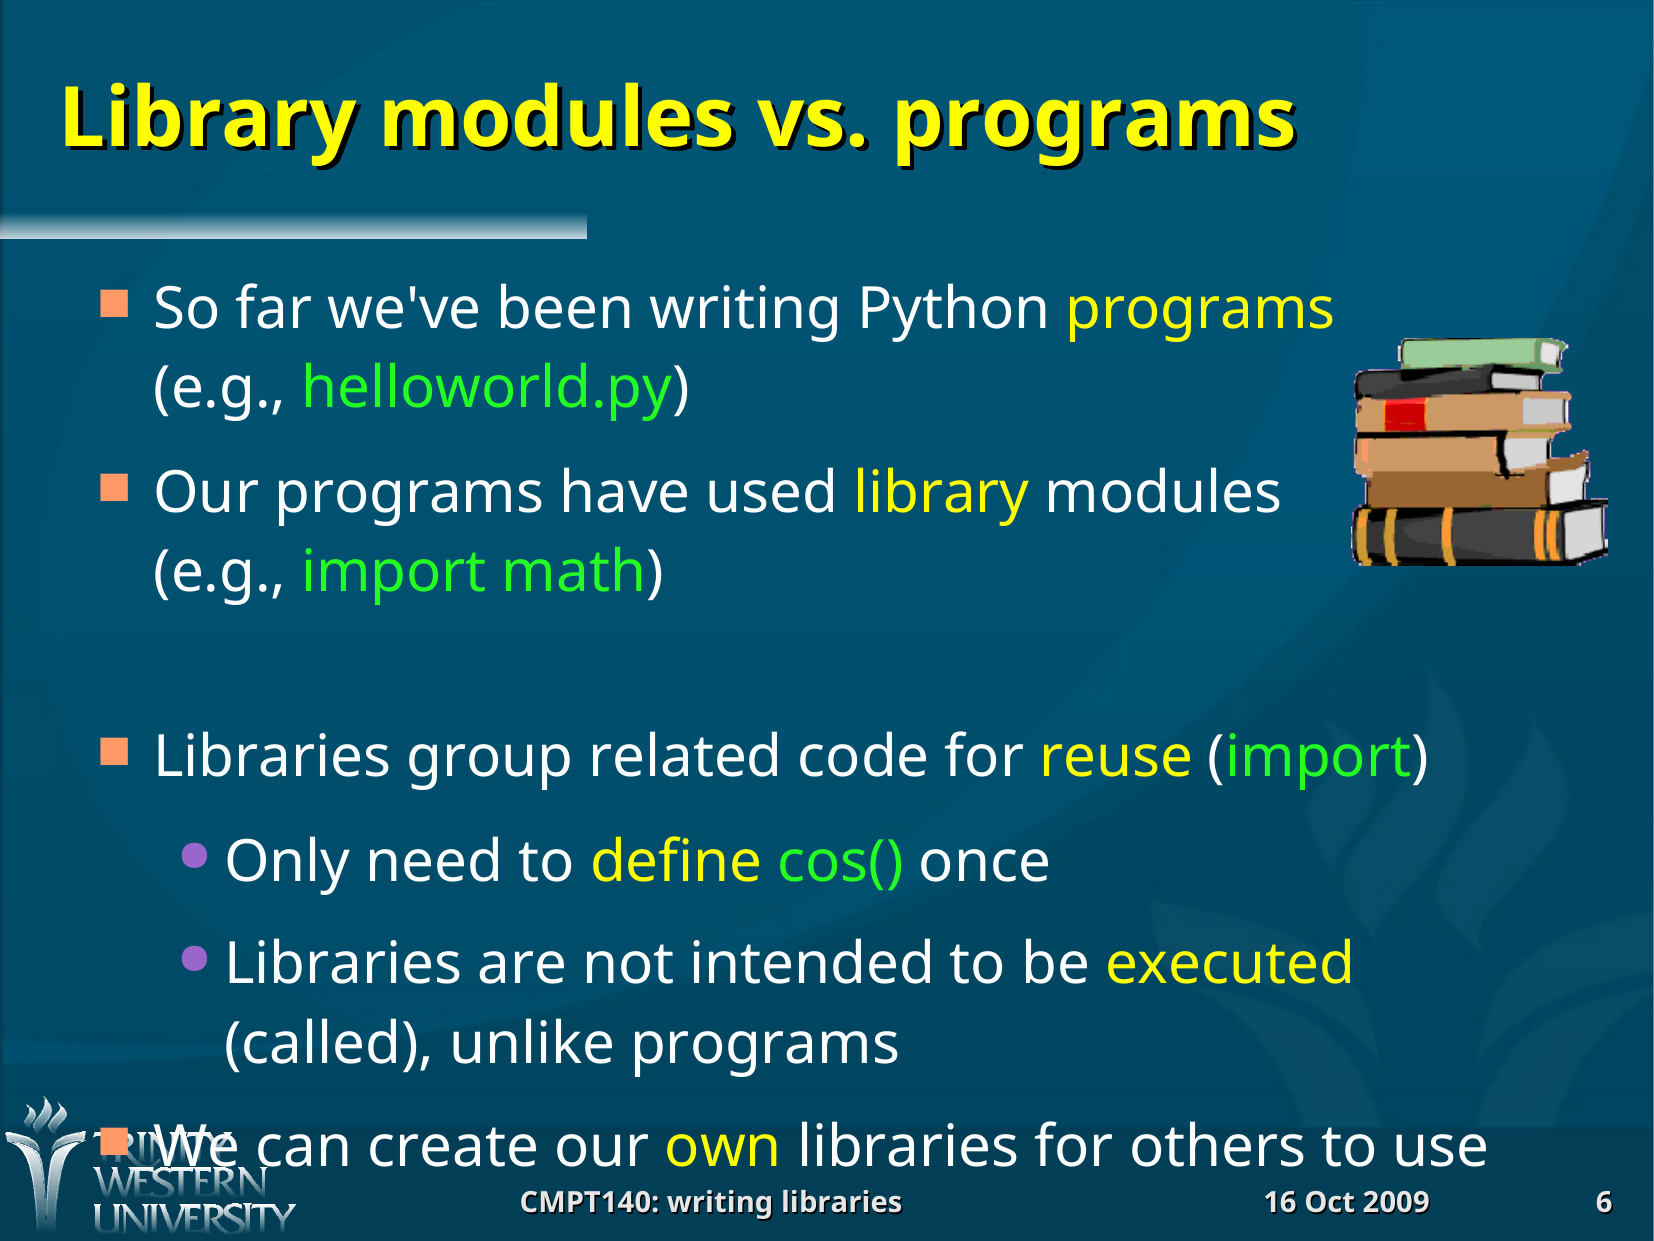

# Library modules vs. programs
So far we've been writing Python programs
(e.g., helloworld.py)
Our programs have used library modules
(e.g., import math)
Libraries group related code for reuse (import)
Only need to define cos() once
Libraries are not intended to be executed (called), unlike programs
We can create our own libraries for others to use
CMPT140: writing libraries
16 Oct 2009
6